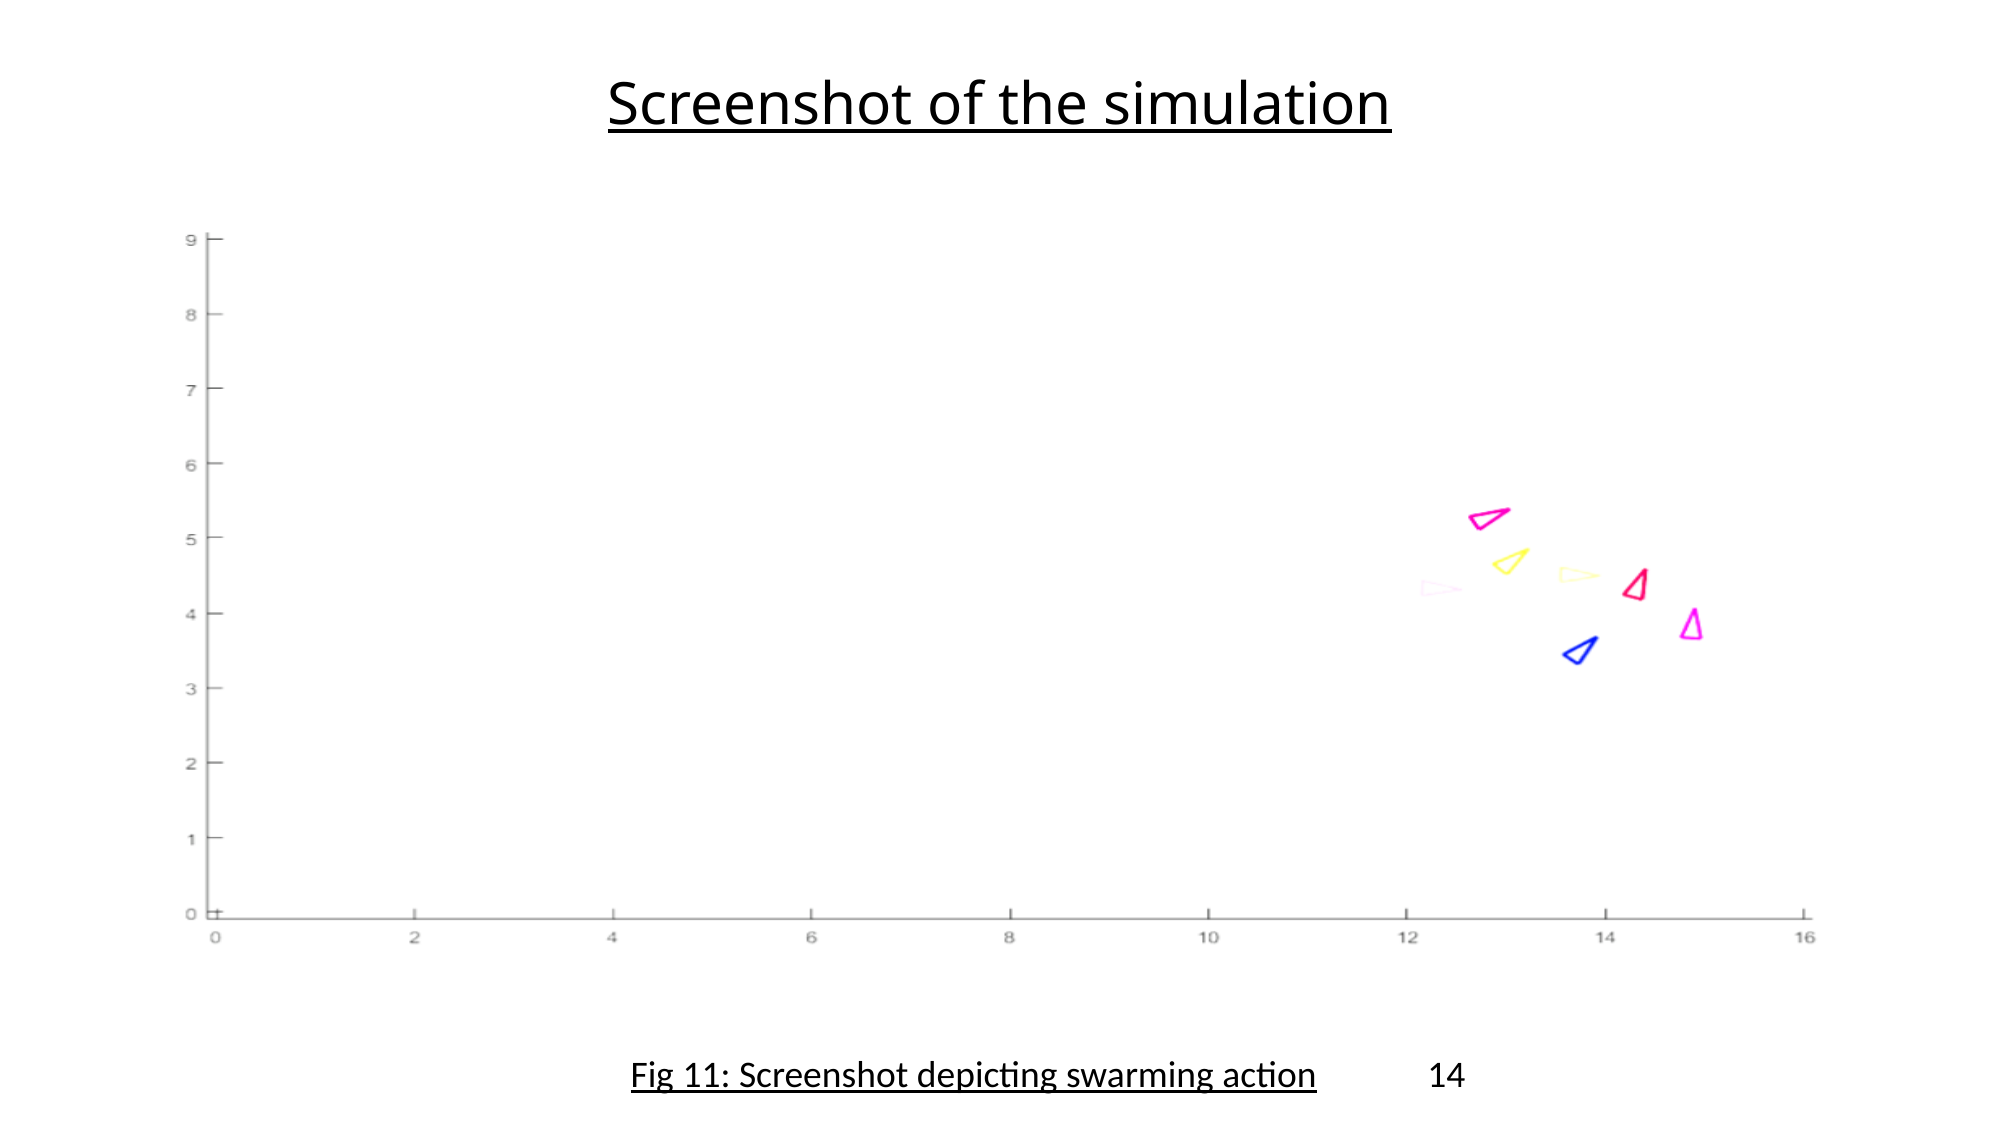

# Screenshot of the simulation
Fig 11: Screenshot depicting swarming action